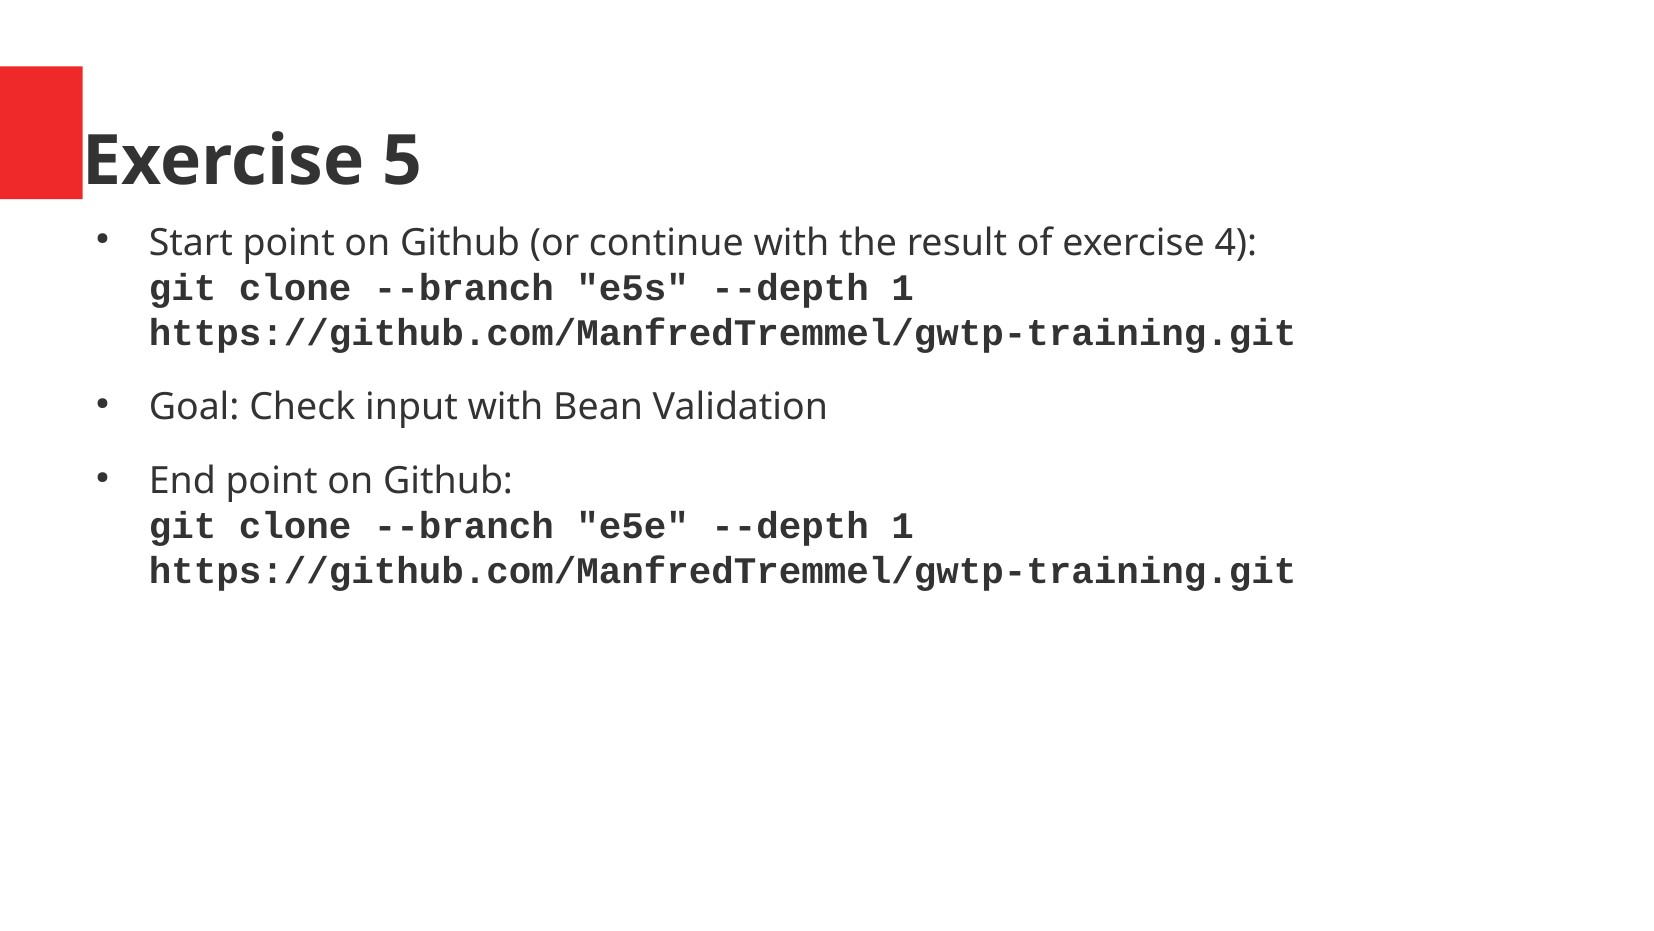

# Exercise 5
Start point on Github (or continue with the result of exercise 4):
git clone --branch "e5s" --depth 1 https://github.com/ManfredTremmel/gwtp-training.git
Goal: Check input with Bean Validation
End point on Github:
git clone --branch "e5e" --depth 1 https://github.com/ManfredTremmel/gwtp-training.git